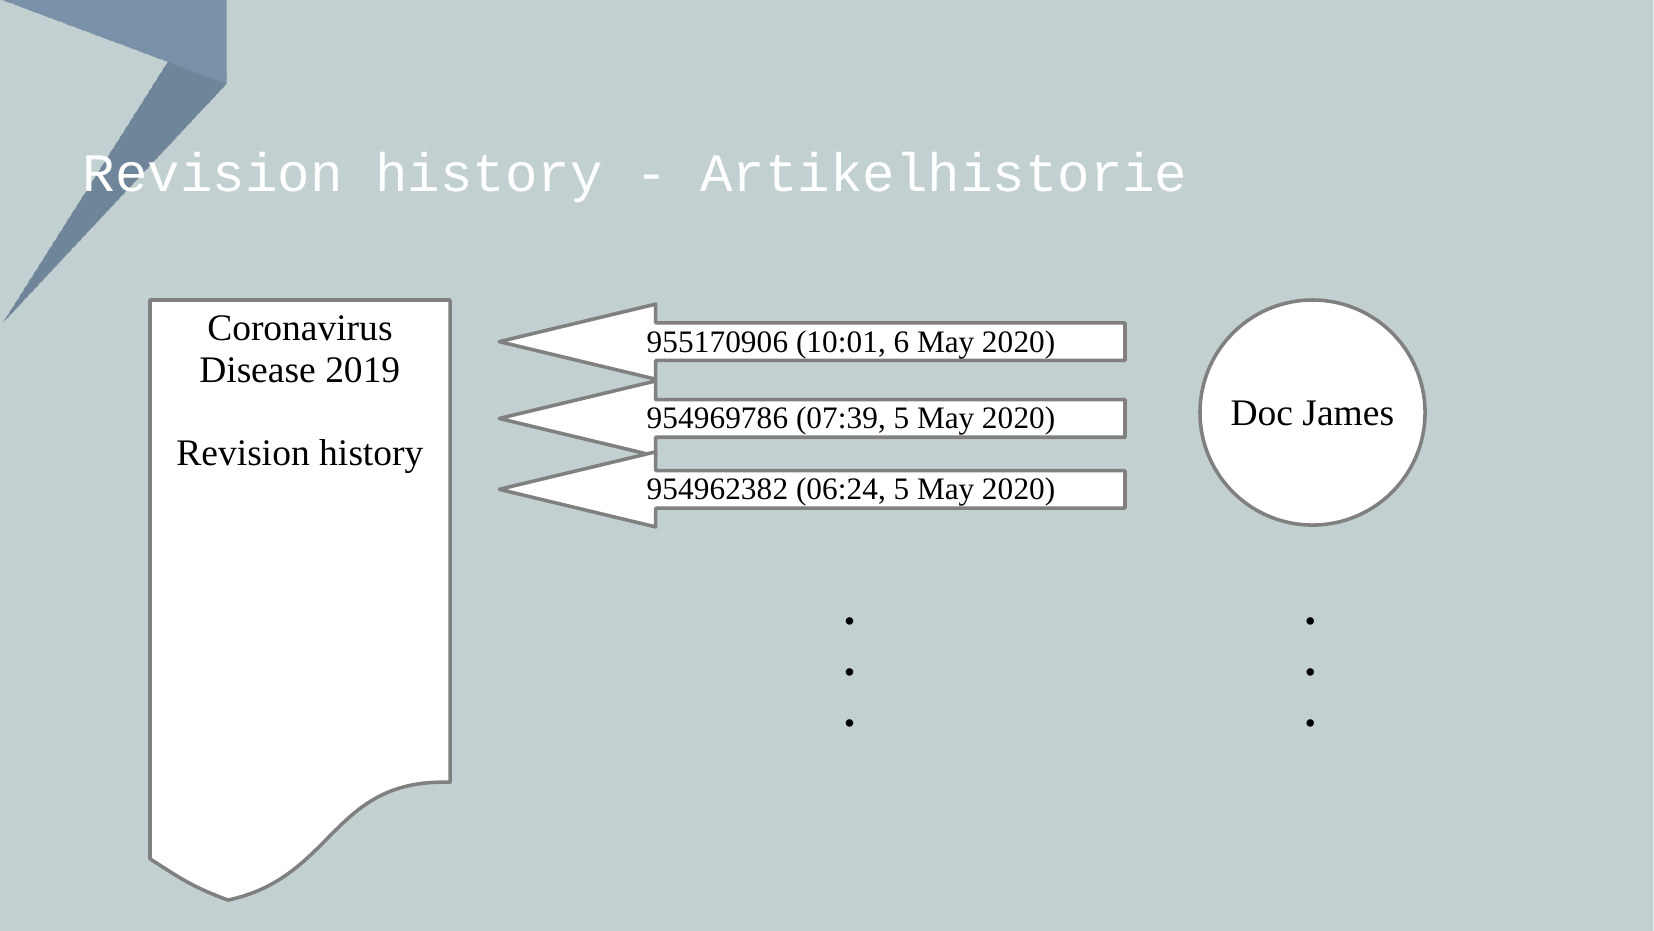

# Revision history - Artikelhistorie
Coronavirus
Disease 2019
Revision history
Doc James
955170906 (10:01, 6 May 2020‎)
954969786 (07:39, 5 May 2020)
954962382 (06:24, 5 May 2020‎)
.
.
.
.
.
.